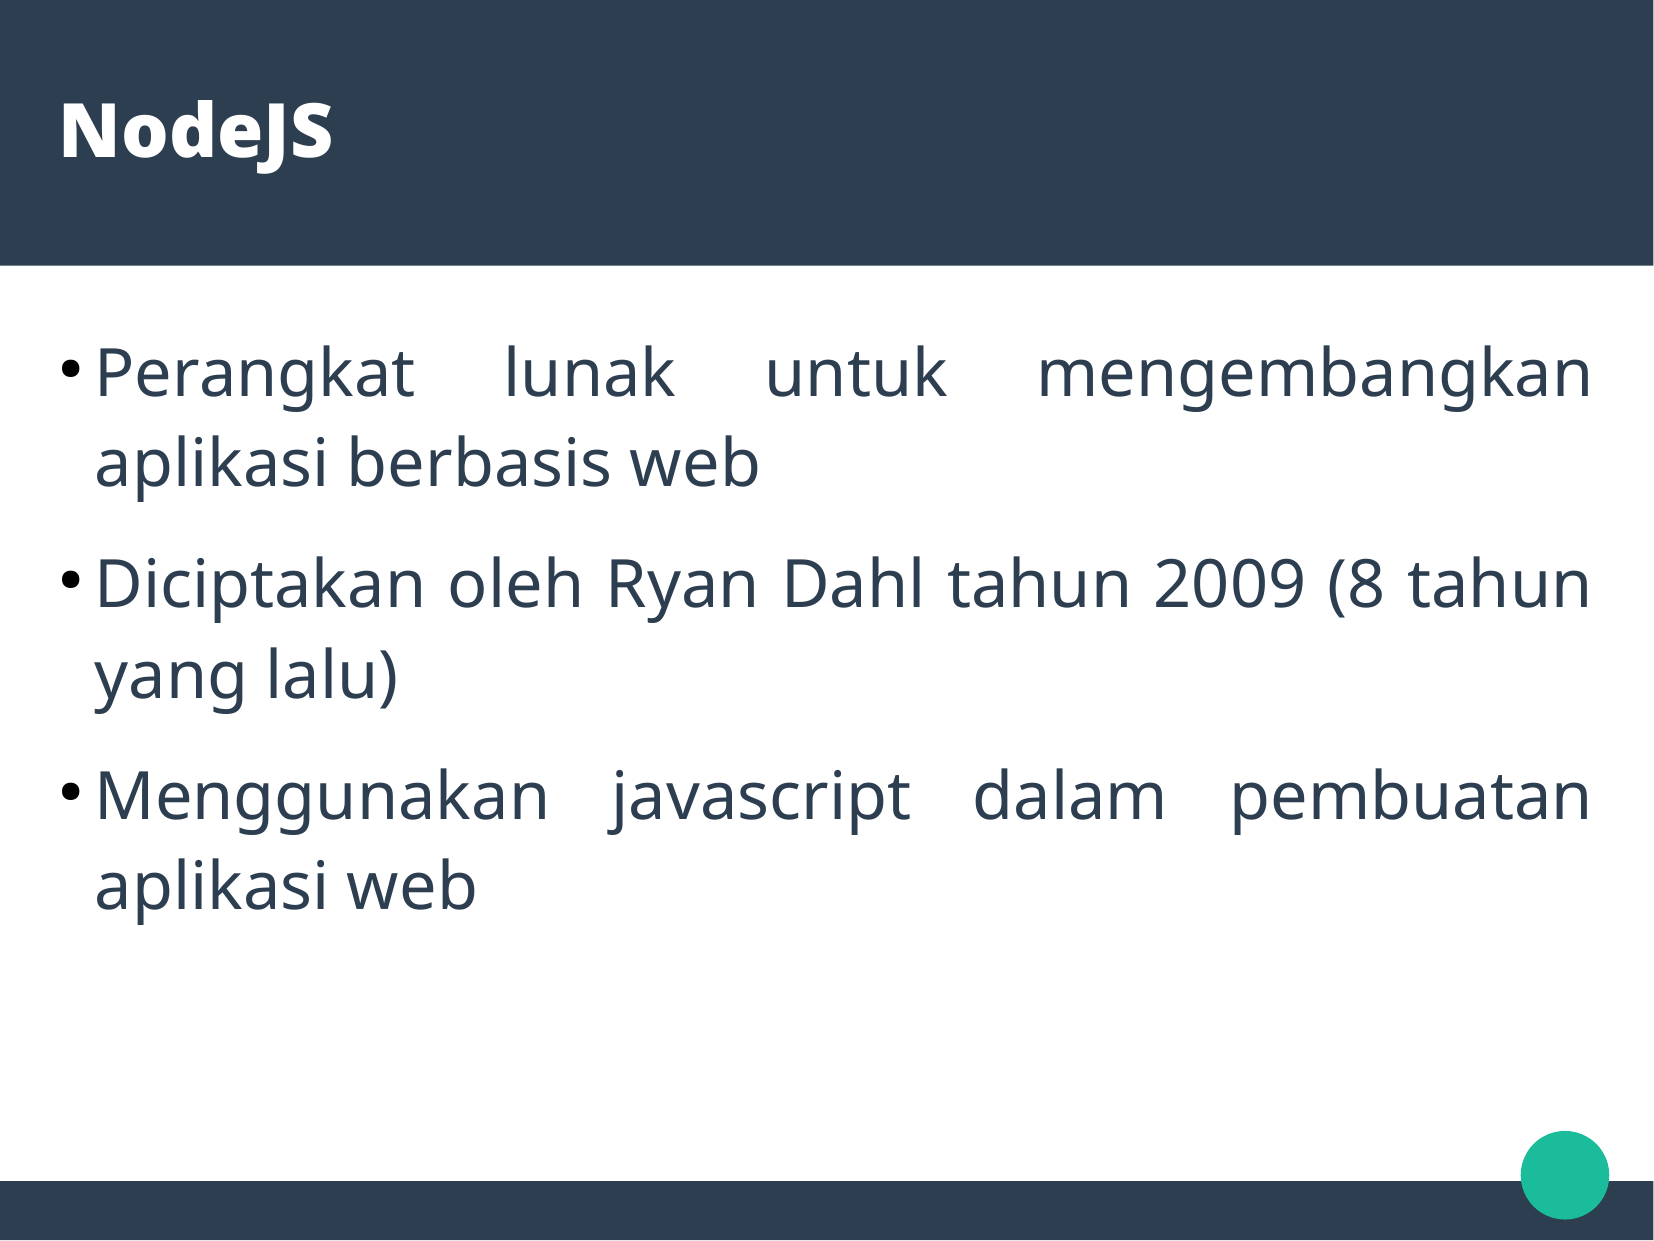

# NodeJS
Perangkat lunak untuk mengembangkan aplikasi berbasis web
Diciptakan oleh Ryan Dahl tahun 2009 (8 tahun yang lalu)
Menggunakan javascript dalam pembuatan aplikasi web